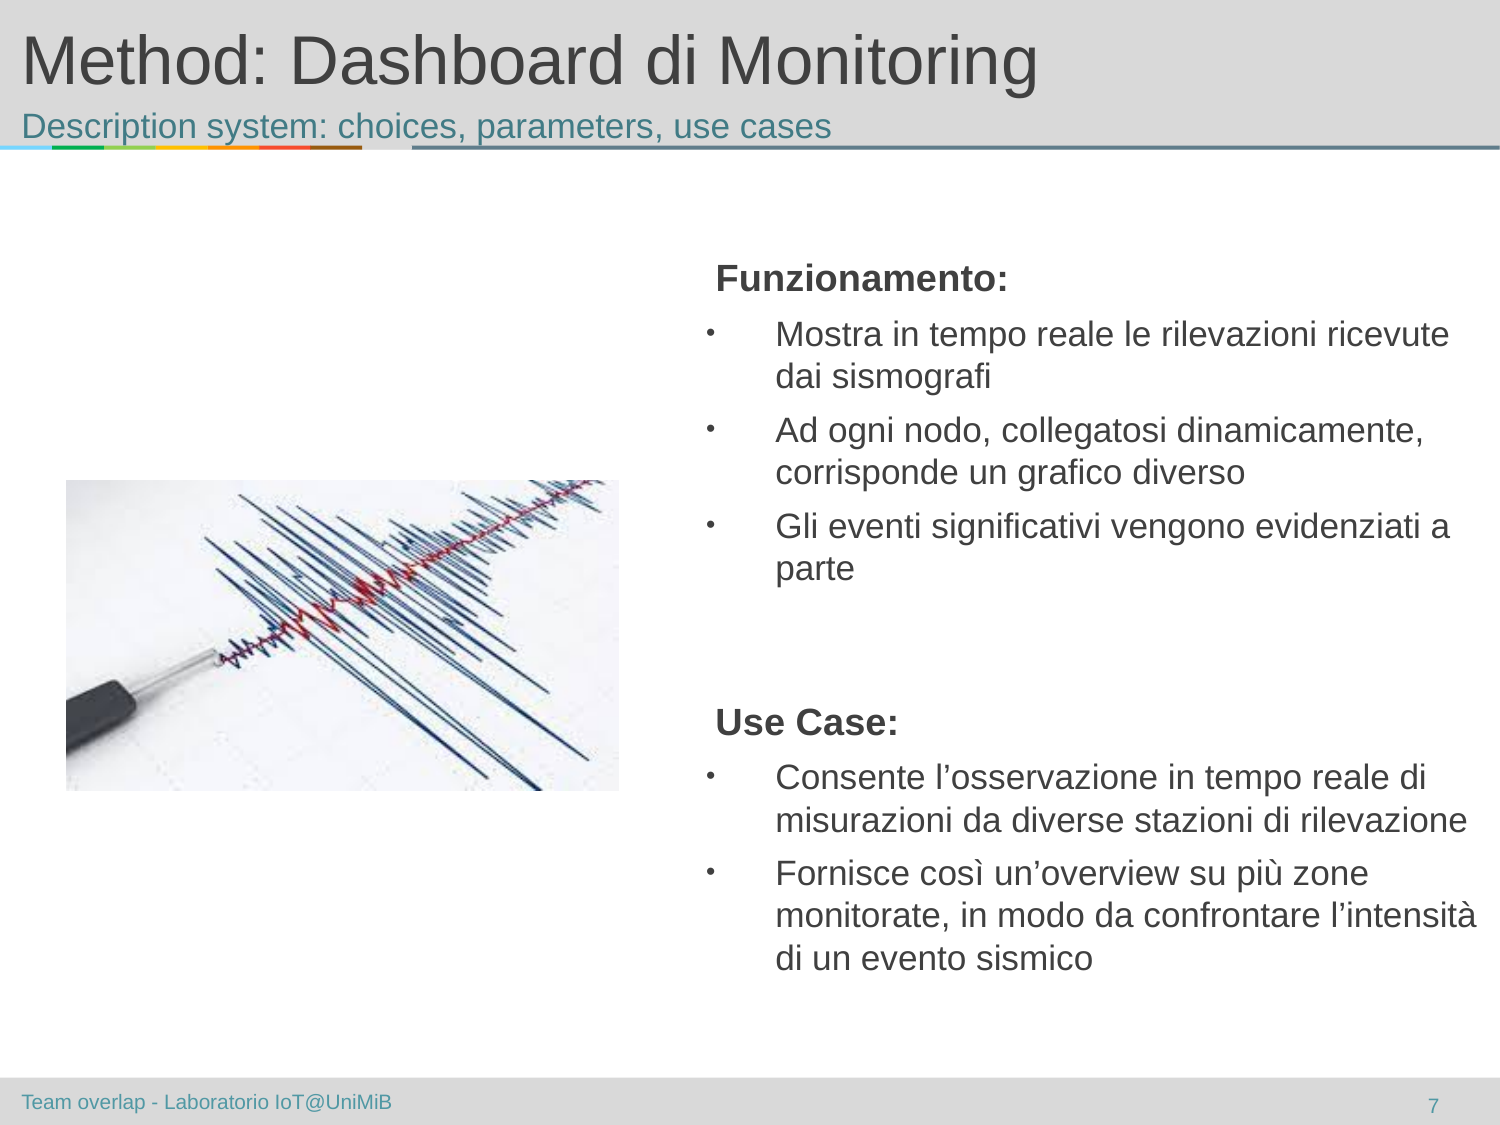

# Method: Dashboard di Monitoring
Description system: choices, parameters, use cases
Funzionamento:
Mostra in tempo reale le rilevazioni ricevute dai sismografi
Ad ogni nodo, collegatosi dinamicamente, corrisponde un grafico diverso
Gli eventi significativi vengono evidenziati a parte
Use Case:
Consente l’osservazione in tempo reale di misurazioni da diverse stazioni di rilevazione
Fornisce così un’overview su più zone monitorate, in modo da confrontare l’intensità di un evento sismico
Team overlap - Laboratorio IoT@UniMiB